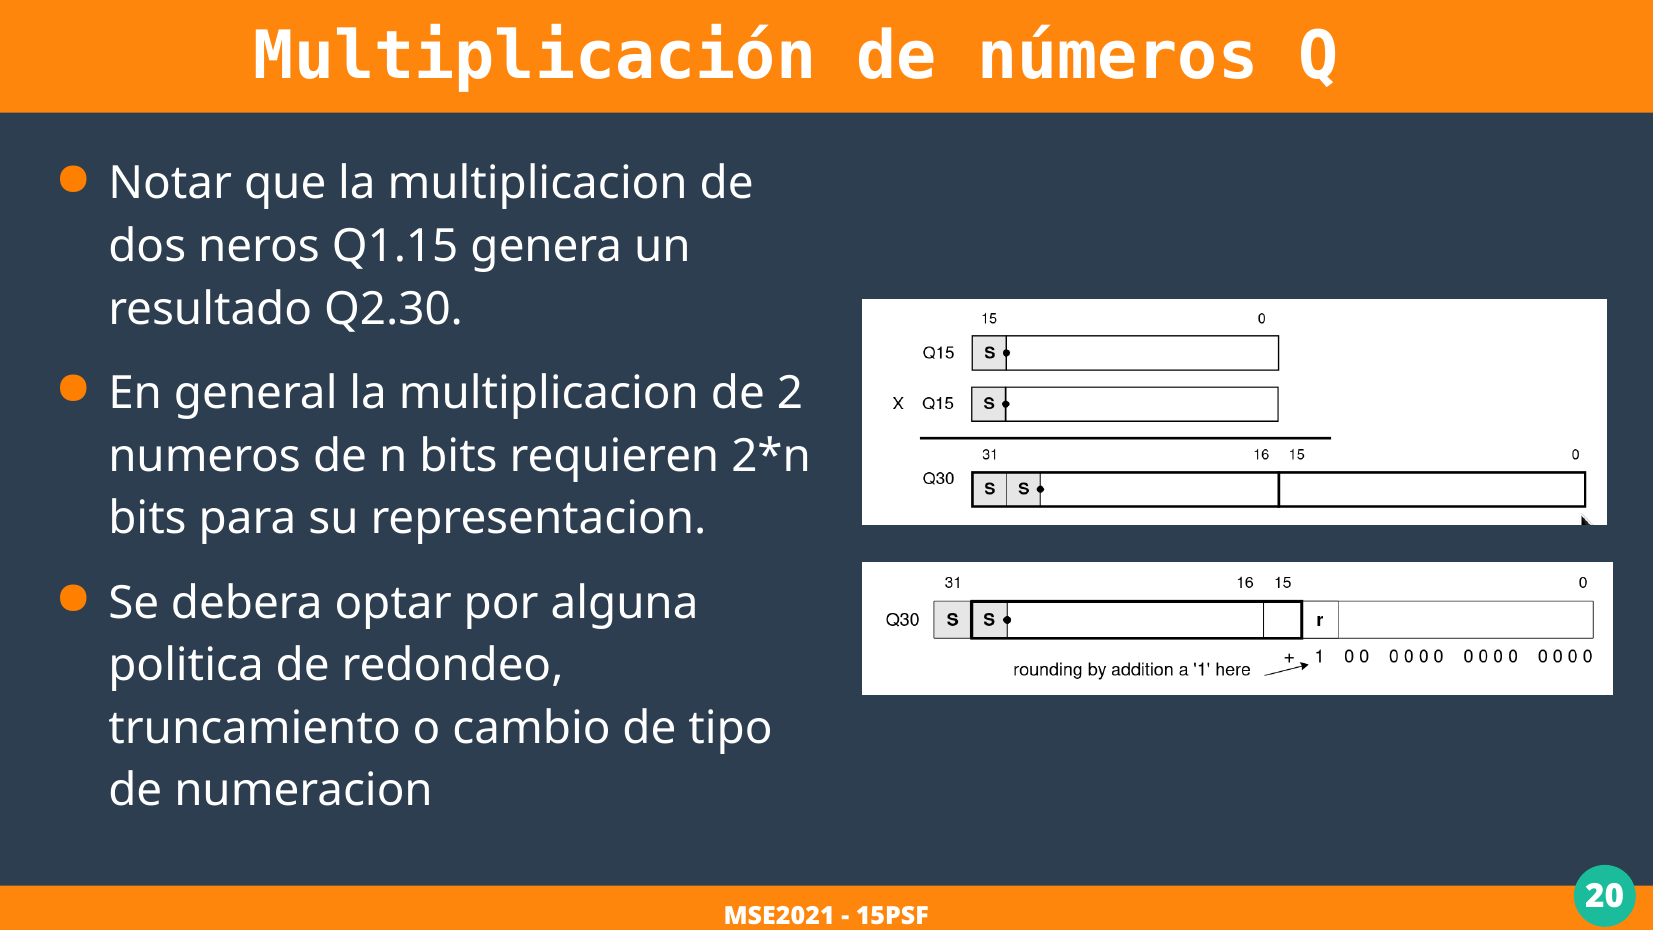

# Multiplicación de números Q
Notar que la multiplicacion de dos neros Q1.15 genera un resultado Q2.30.
En general la multiplicacion de 2 numeros de n bits requieren 2*n bits para su representacion.
Se debera optar por alguna politica de redondeo, truncamiento o cambio de tipo de numeracion
MSE2021 - 15PSF